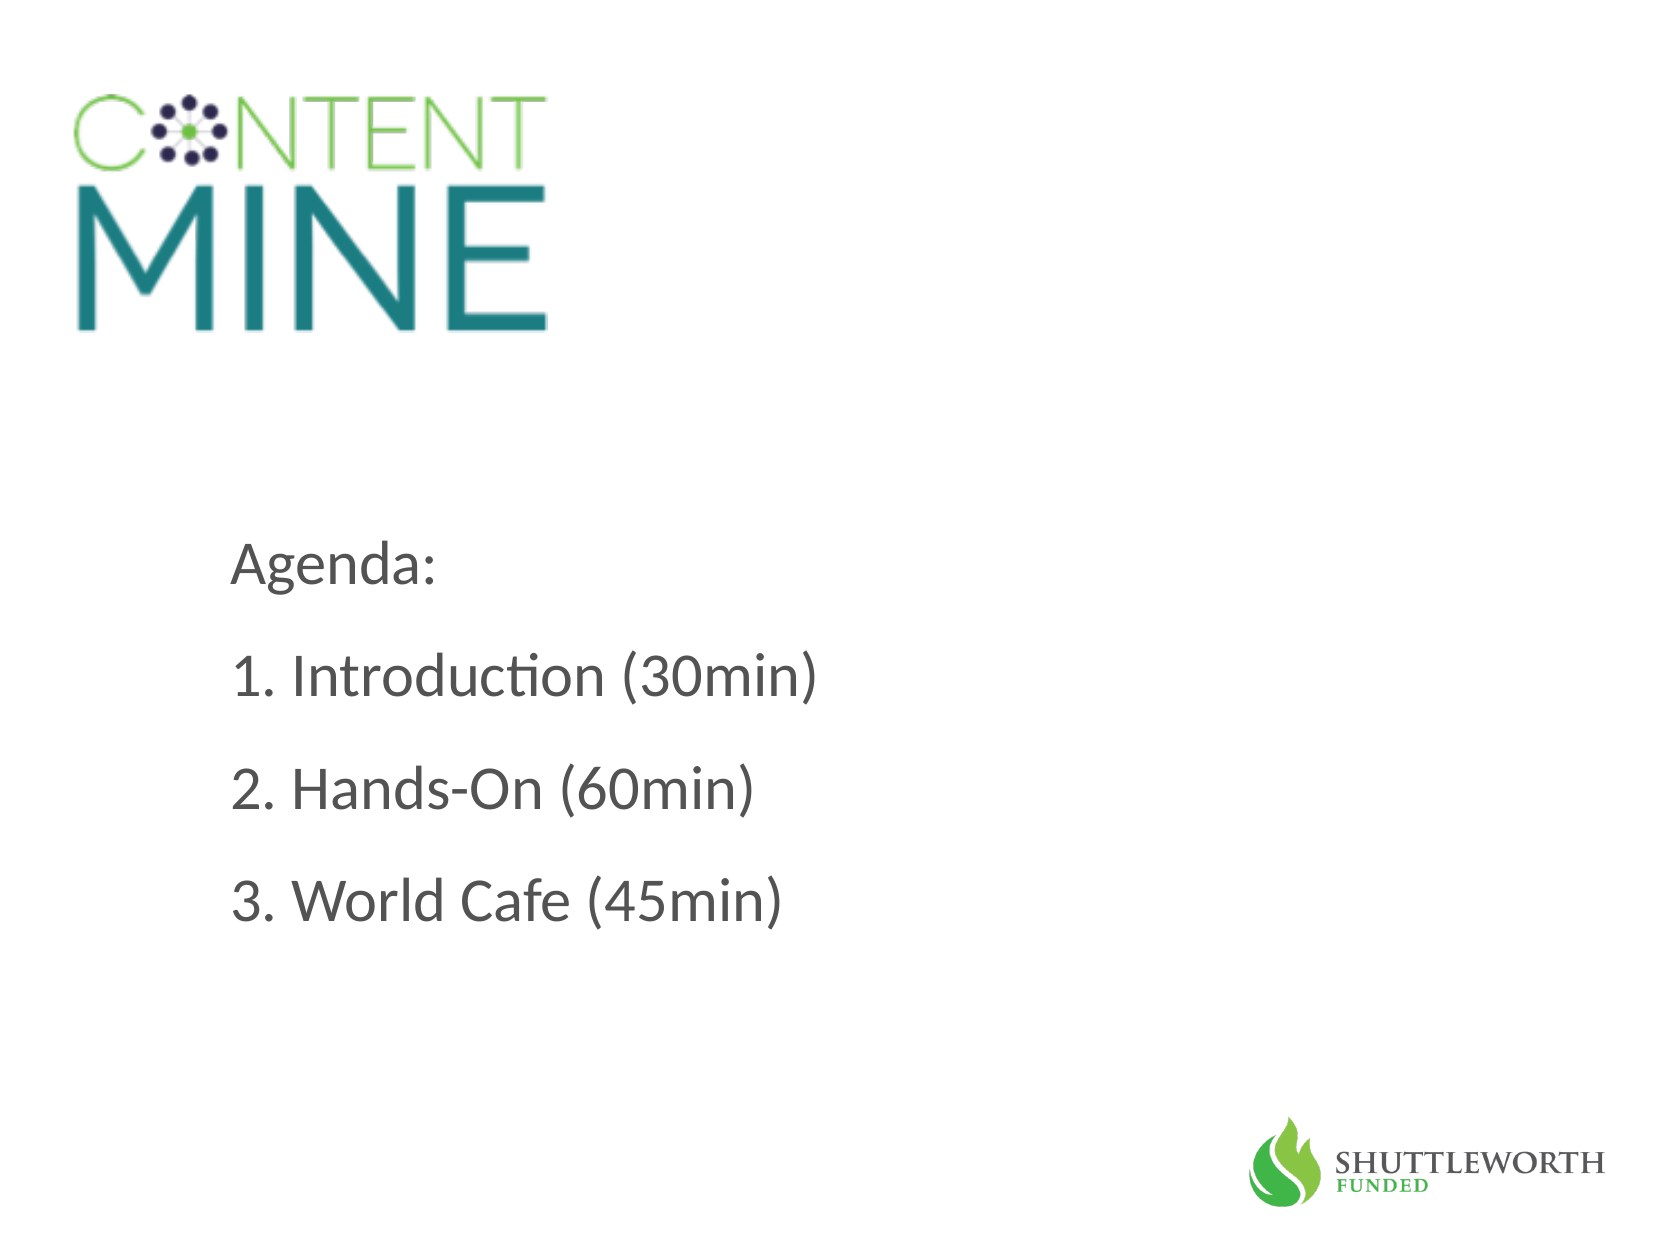

# Agenda: 1. Introduction (30min) 2. Hands-On (60min) 3. World Cafe (45min)